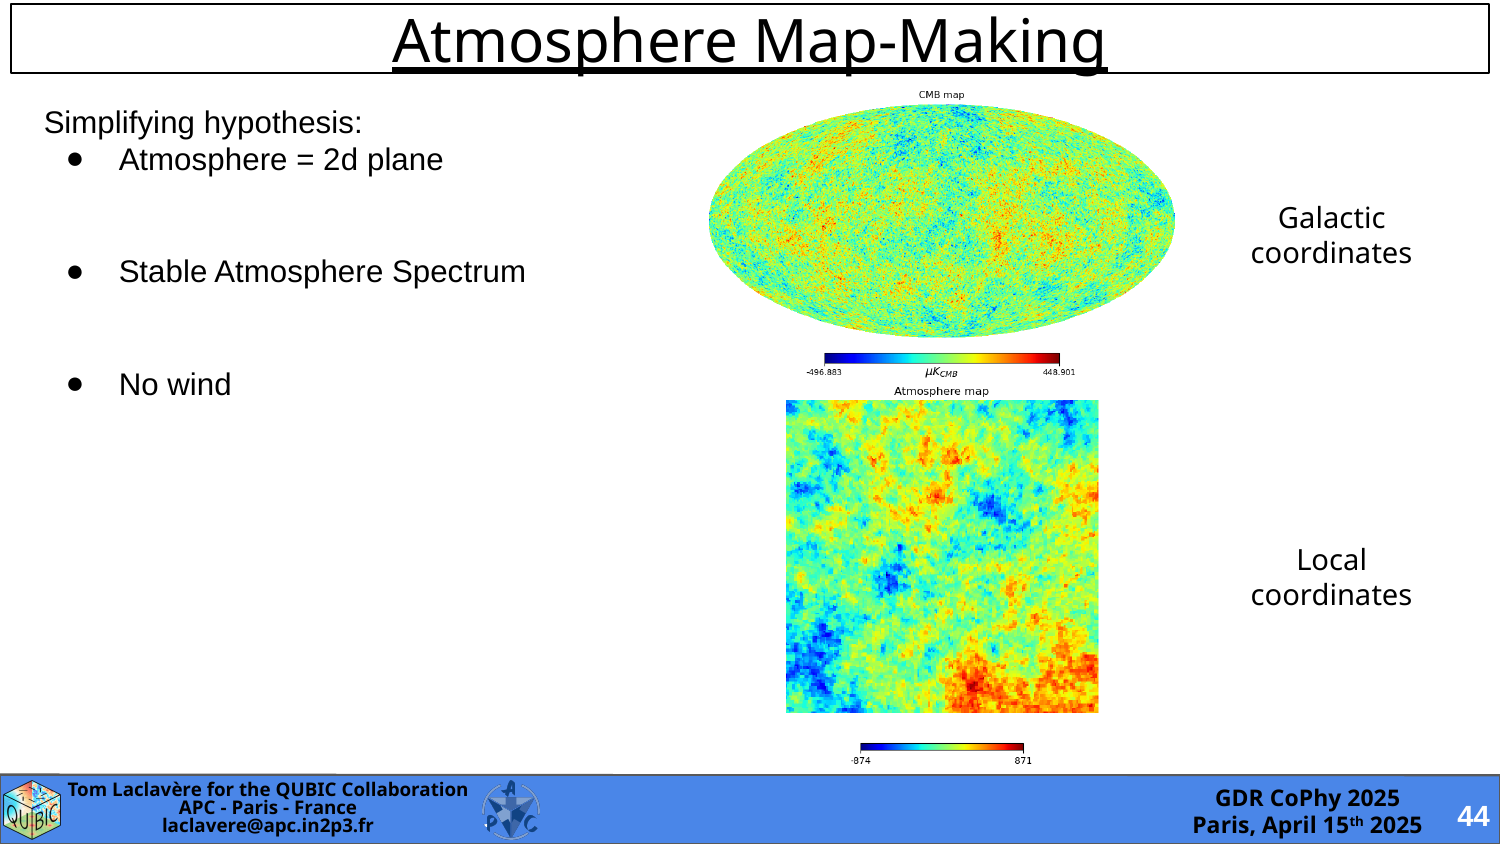

# Atmosphere Map-Making
Simplifying hypothesis:
Atmosphere = 2d plane
Stable Atmosphere Spectrum
No wind
Galactic coordinates
Local coordinates